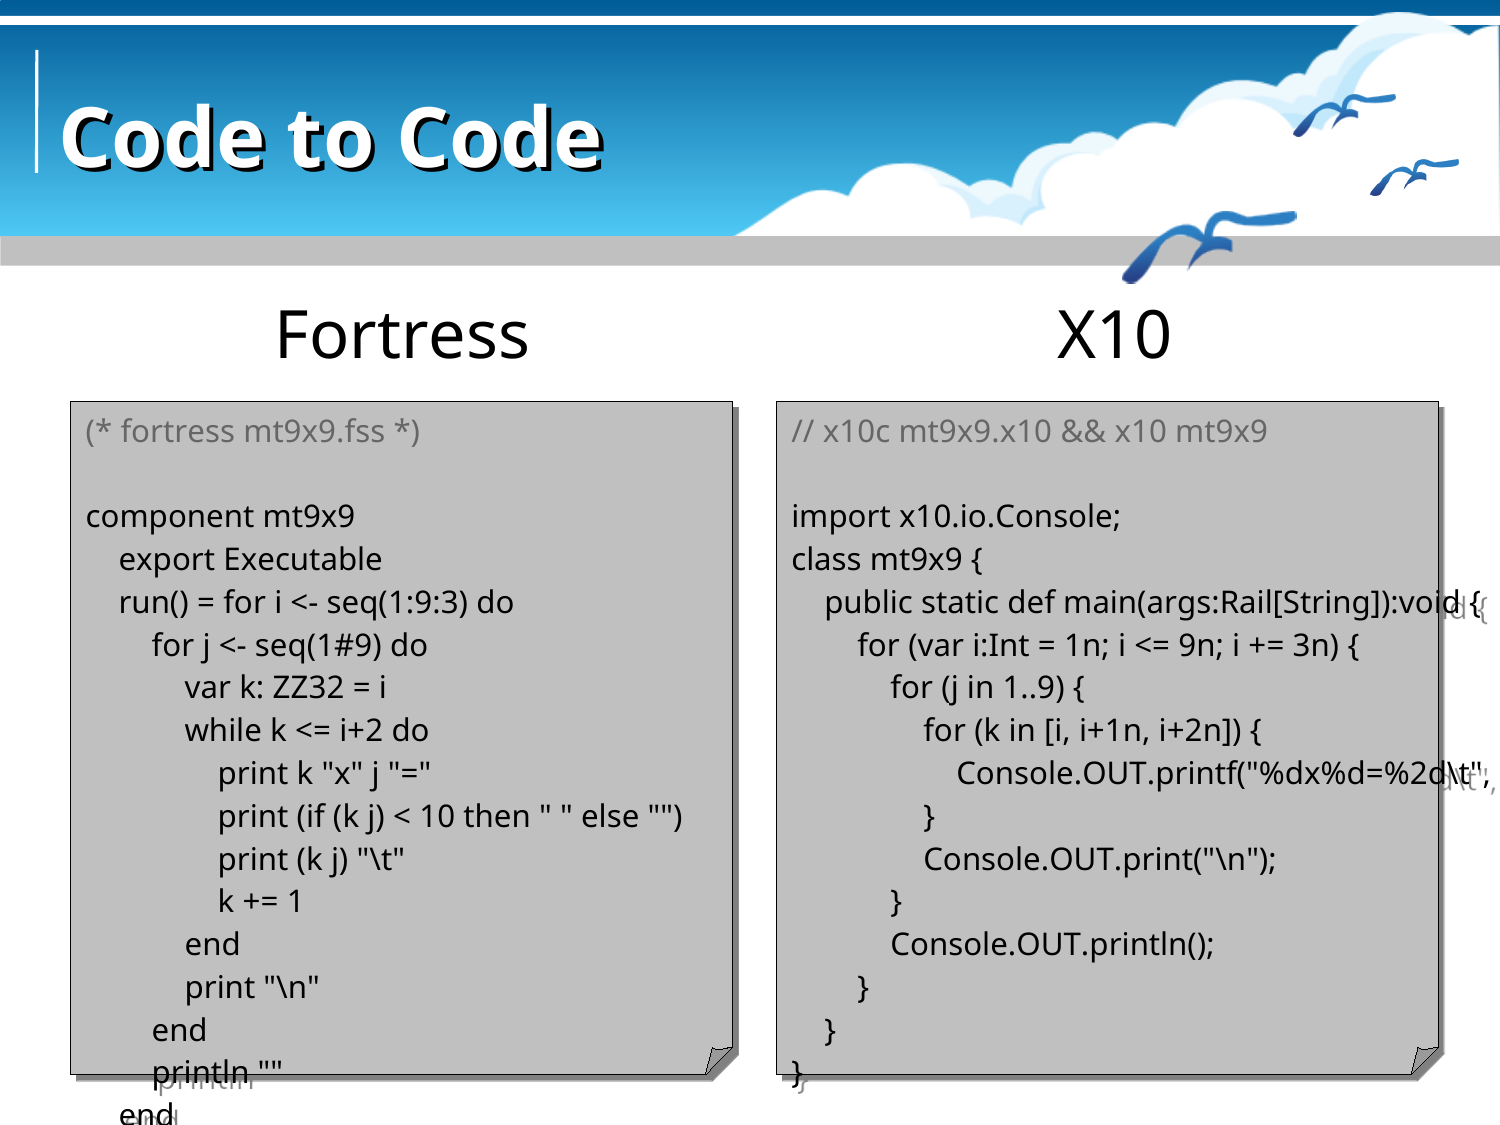

# Code to Code
Fortress
X10
(* fortress mt9x9.fss *)
component mt9x9
 export Executable
 run() = for i <- seq(1:9:3) do
 for j <- seq(1#9) do
 var k: ZZ32 = i
 while k <= i+2 do
 print k "x" j "="
 print (if (k j) < 10 then " " else "")
 print (k j) "\t"
 k += 1
 end
 print "\n"
 end
 println ""
 end
end
// x10c mt9x9.x10 && x10 mt9x9
import x10.io.Console;
class mt9x9 {
 public static def main(args:Rail[String]):void {
 for (var i:Int = 1n; i <= 9n; i += 3n) {
 for (j in 1..9) {
 for (k in [i, i+1n, i+2n]) {
 Console.OUT.printf("%dx%d=%2d\t", k, j, k*j);
 }
 Console.OUT.print("\n");
 }
 Console.OUT.println();
 }
 }
}